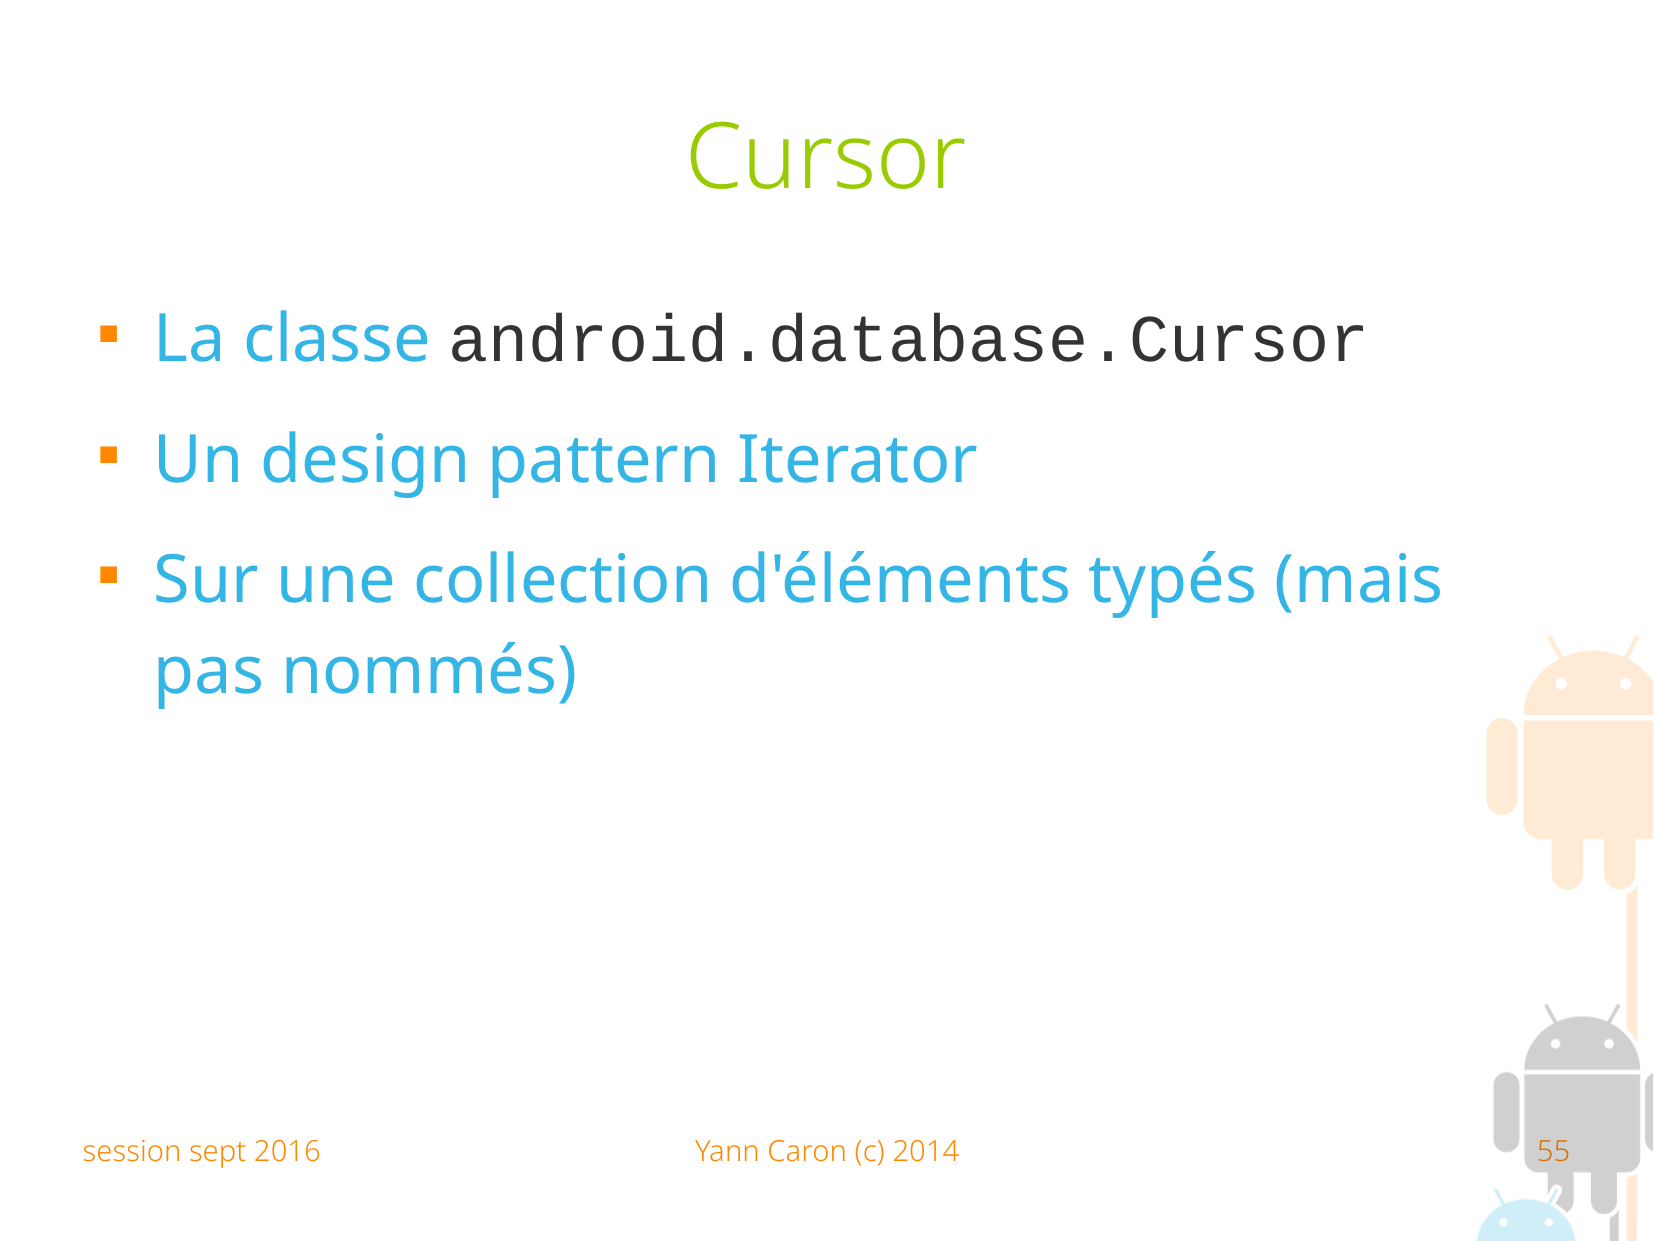

# Cursor
La classe android.database.Cursor
Un design pattern Iterator
Sur une collection d'éléments typés (mais pas nommés)
session sept 2016
Yann Caron (c) 2014
55